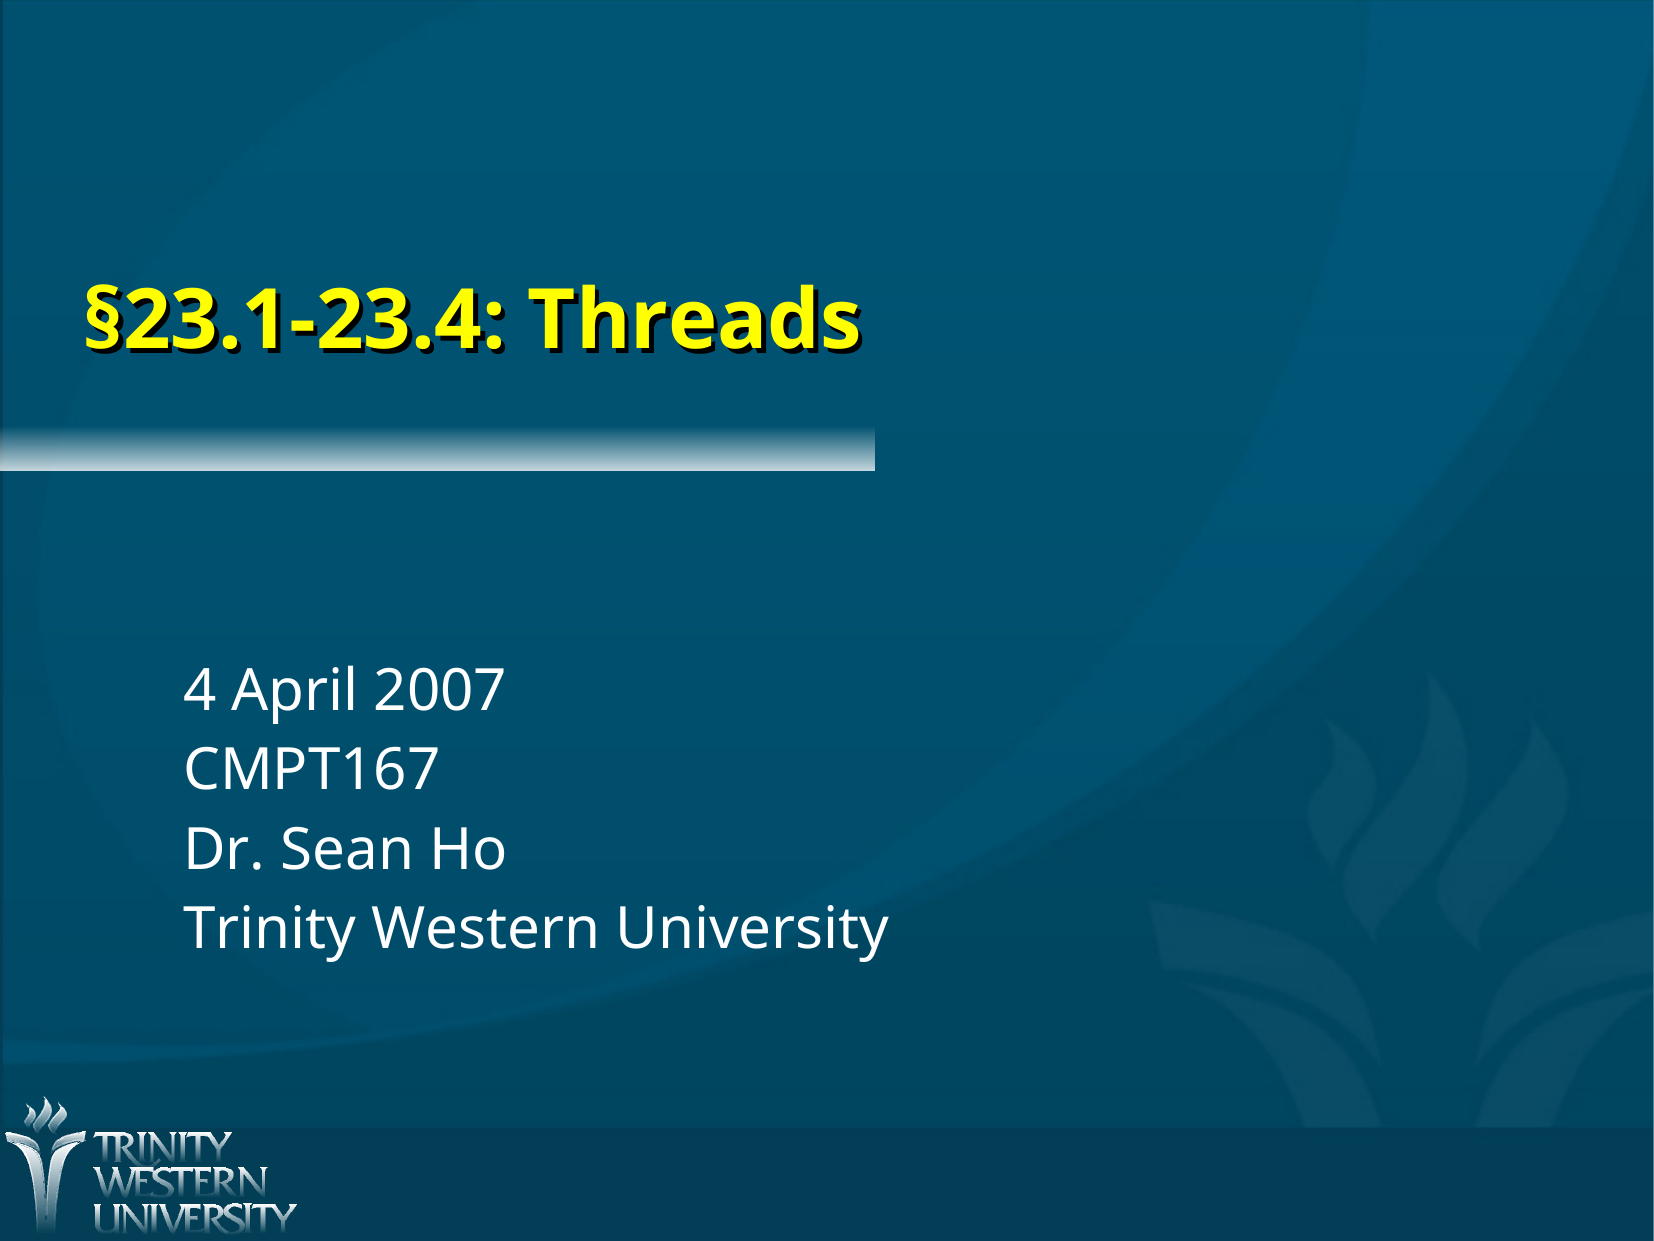

# §23.1-23.4: Threads
4 April 2007
CMPT167
Dr. Sean Ho
Trinity Western University